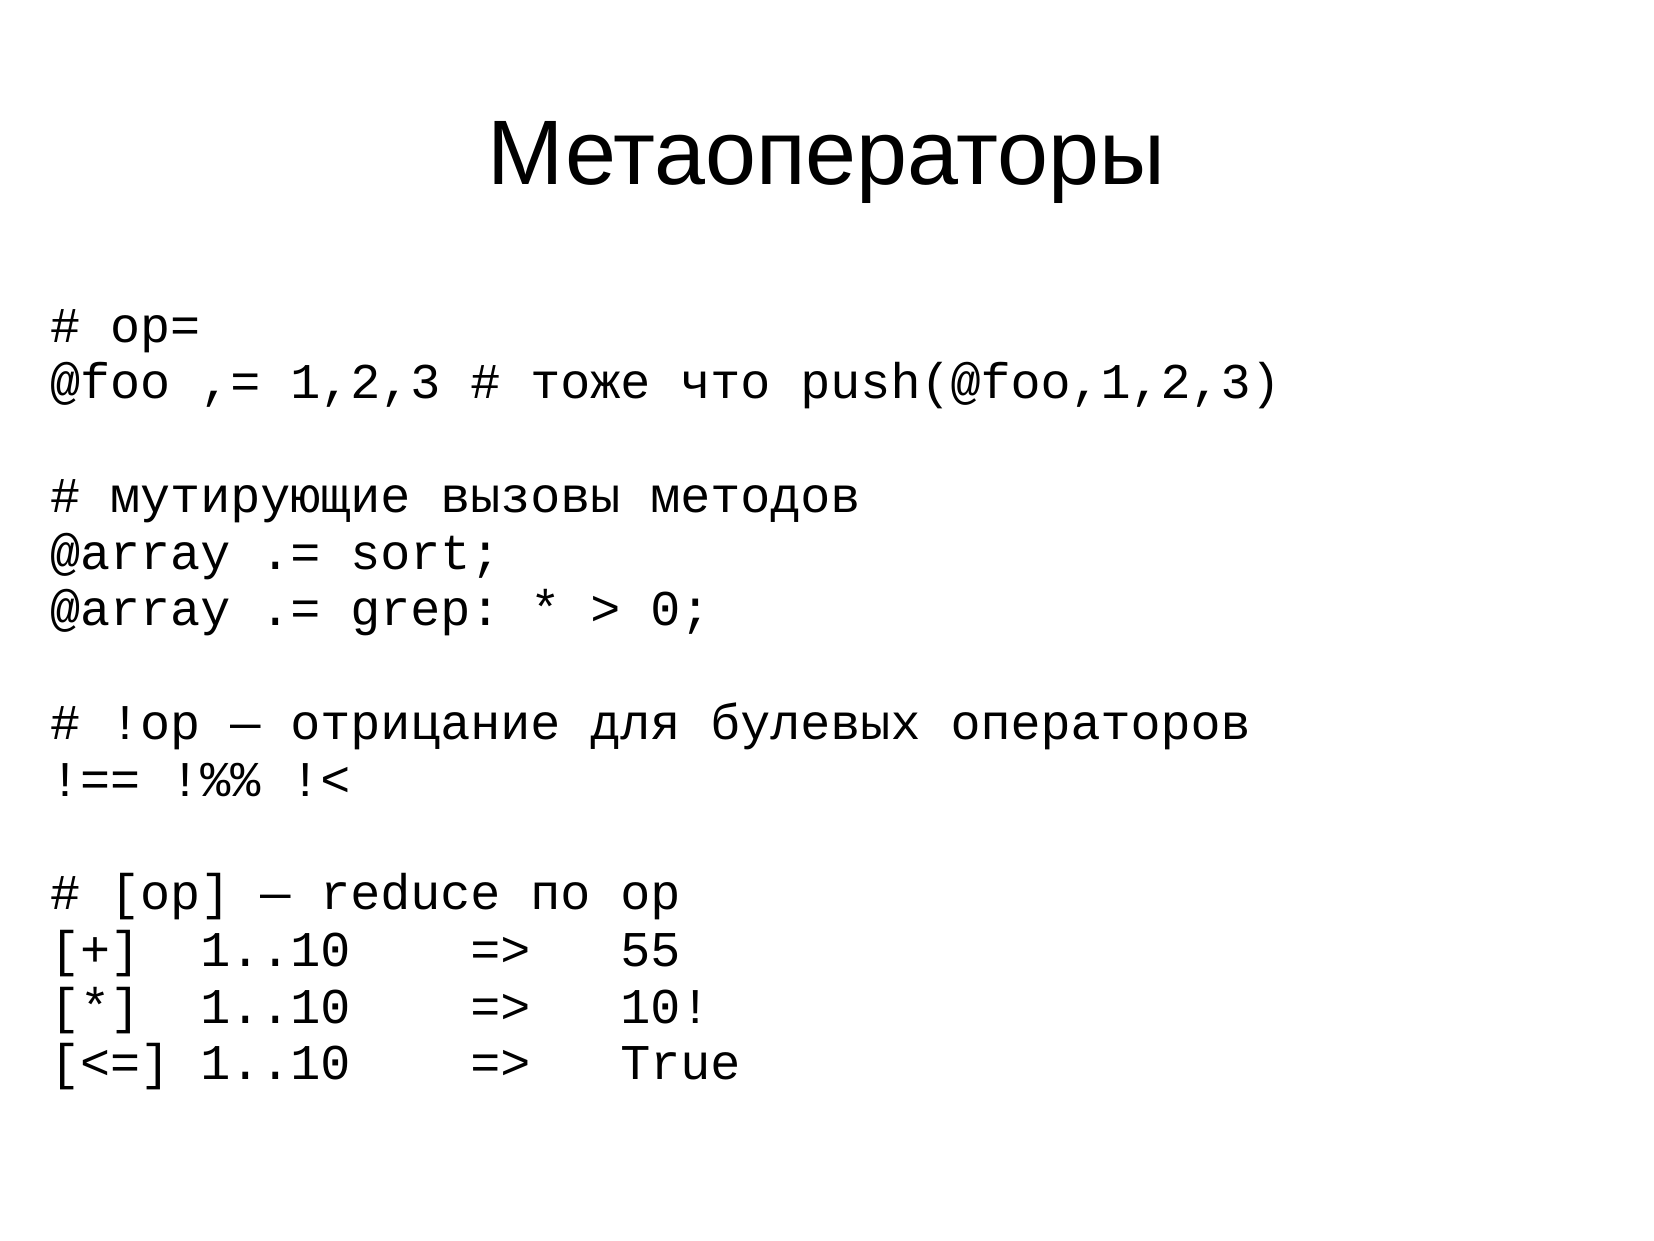

# Метаоператоры
# op=
@foo ,= 1,2,3 # тоже что push(@foo,1,2,3)
# мутирующие вызовы методов
@array .= sort;
@array .= grep: * > 0;
# !op — отрицание для булевых операторов
!== !%% !<
# [op] — reduce по op
[+] 1..10 => 55
[*] 1..10 => 10!
[<=] 1..10 => True